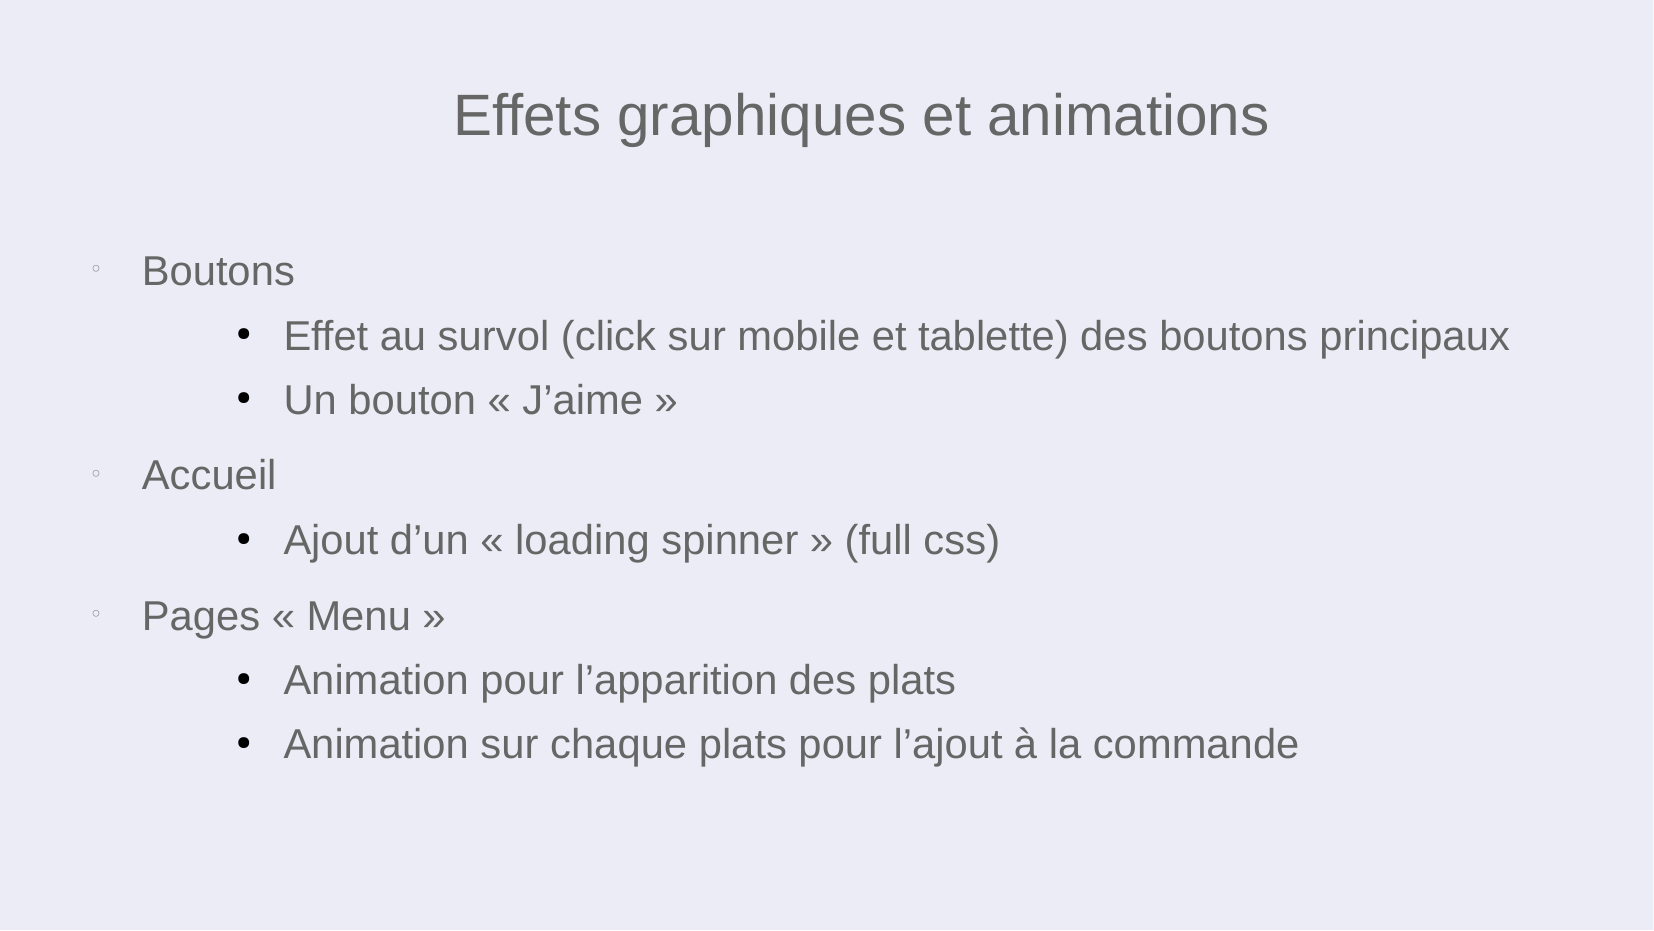

# Effets graphiques et animations
Boutons
Effet au survol (click sur mobile et tablette) des boutons principaux
Un bouton « J’aime »
Accueil
Ajout d’un « loading spinner » (full css)
Pages « Menu »
Animation pour l’apparition des plats
Animation sur chaque plats pour l’ajout à la commande